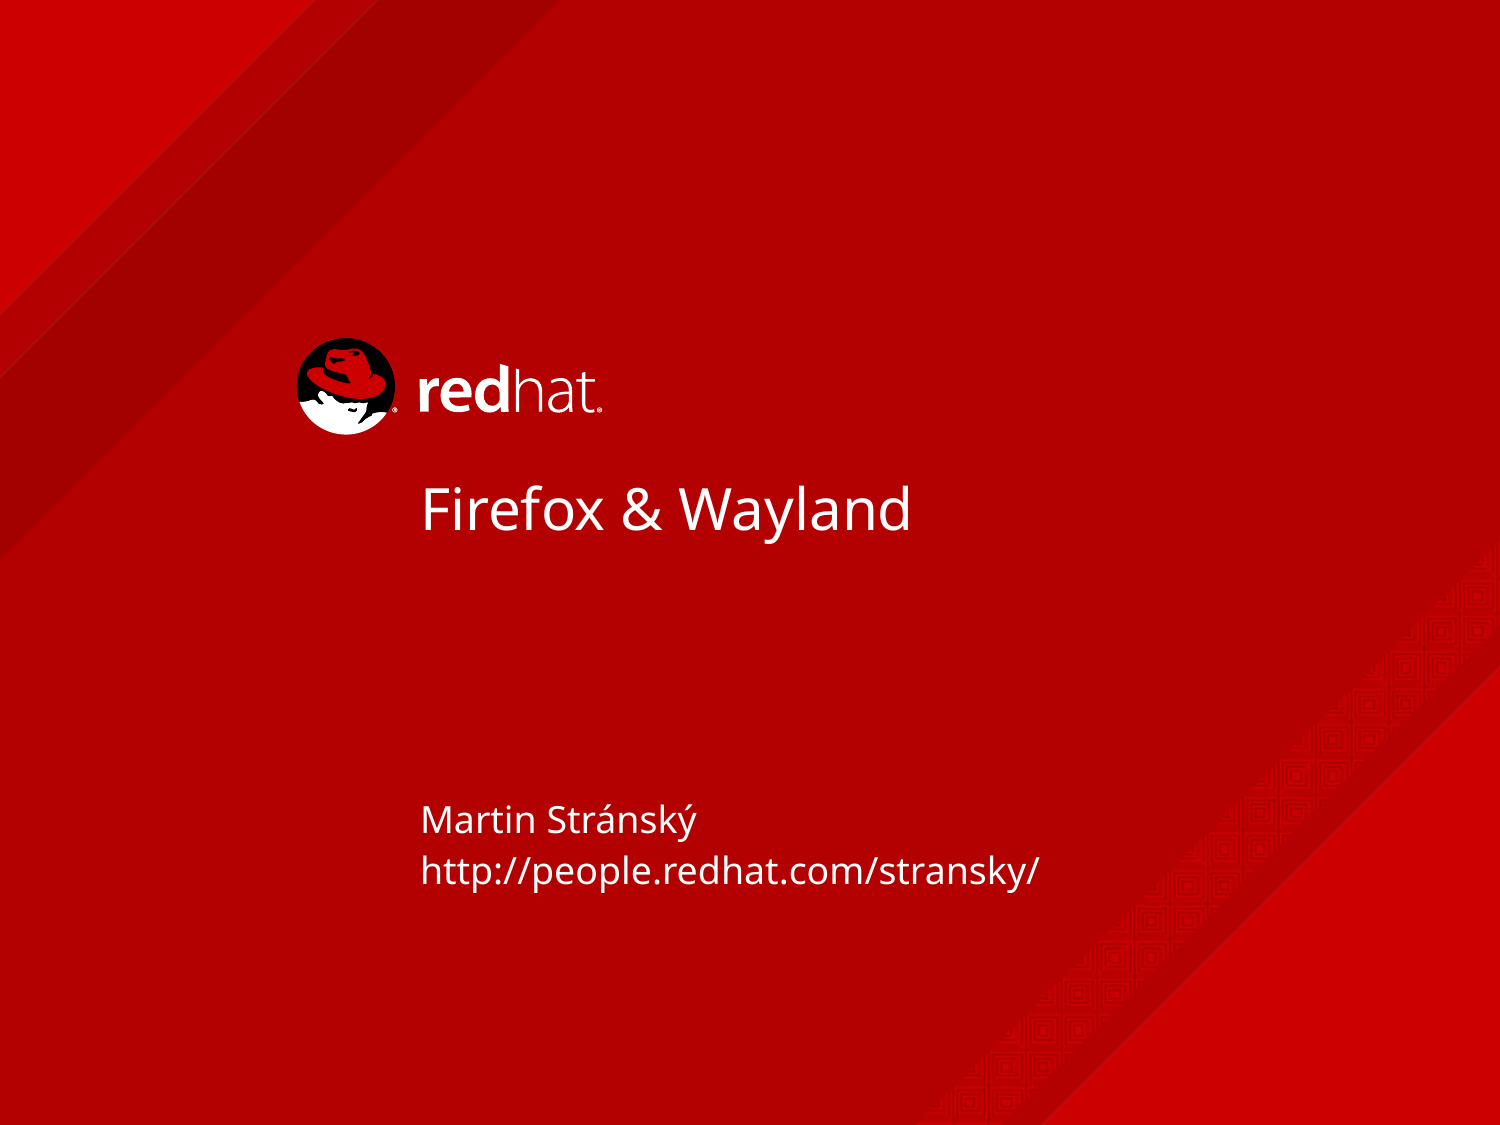

# Firefox & Wayland
Martin Stránský
http://people.redhat.com/stransky/